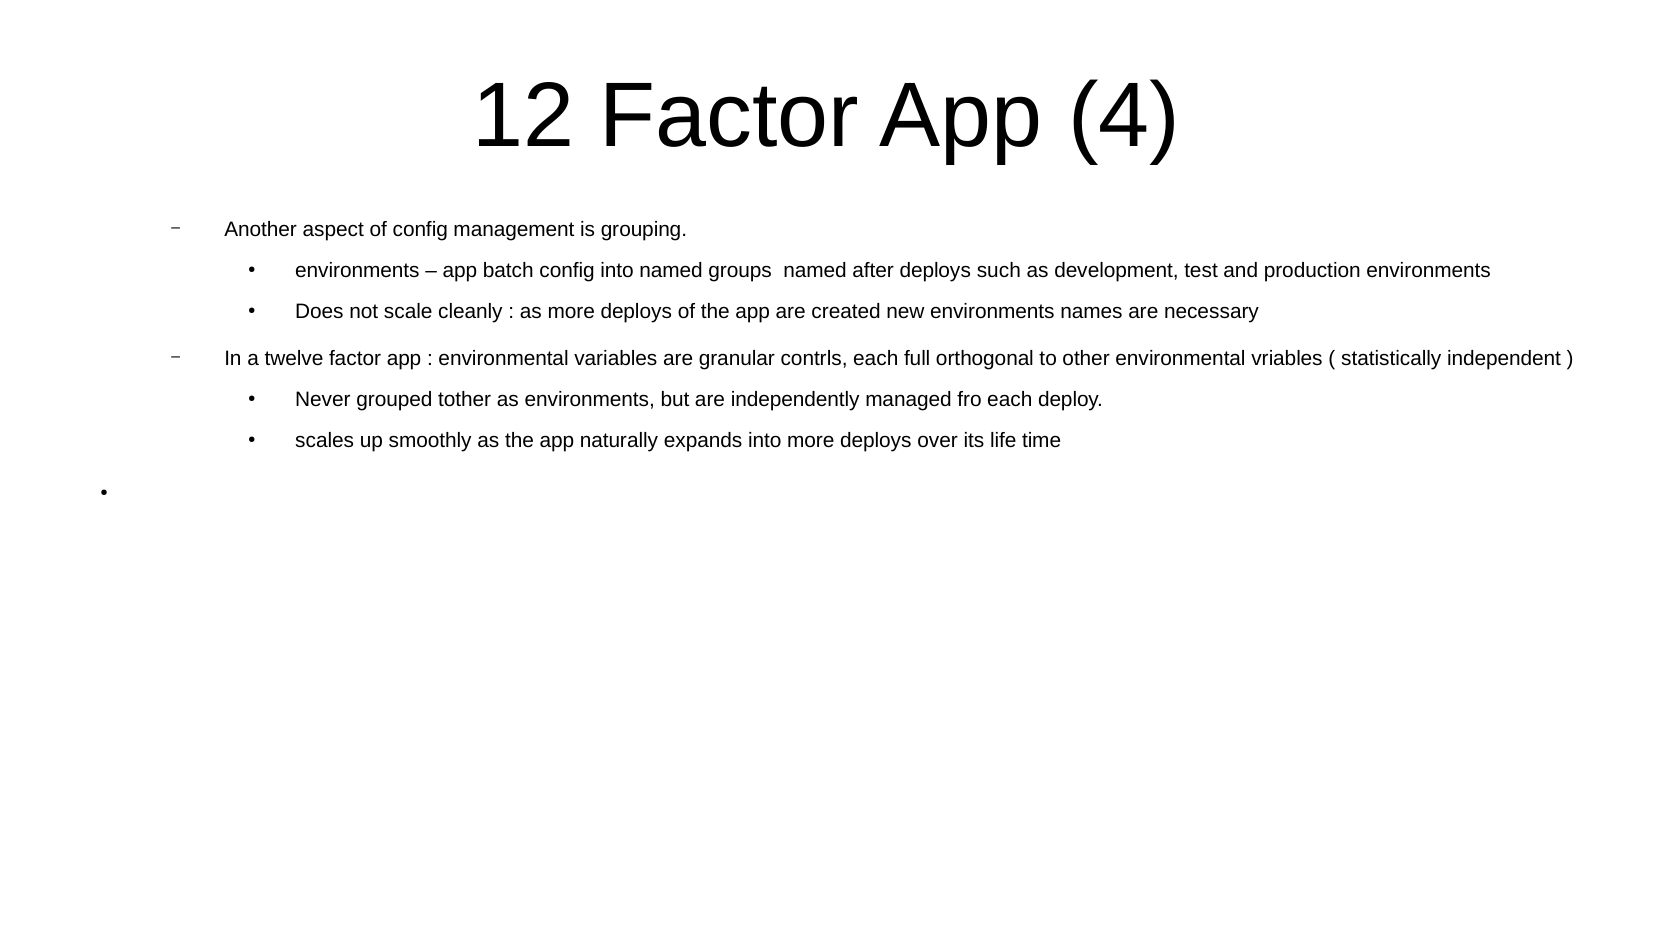

# 12 Factor App (4)
Another aspect of config management is grouping.
environments – app batch config into named groups named after deploys such as development, test and production environments
Does not scale cleanly : as more deploys of the app are created new environments names are necessary
In a twelve factor app : environmental variables are granular contrls, each full orthogonal to other environmental vriables ( statistically independent )
Never grouped tother as environments, but are independently managed fro each deploy.
scales up smoothly as the app naturally expands into more deploys over its life time